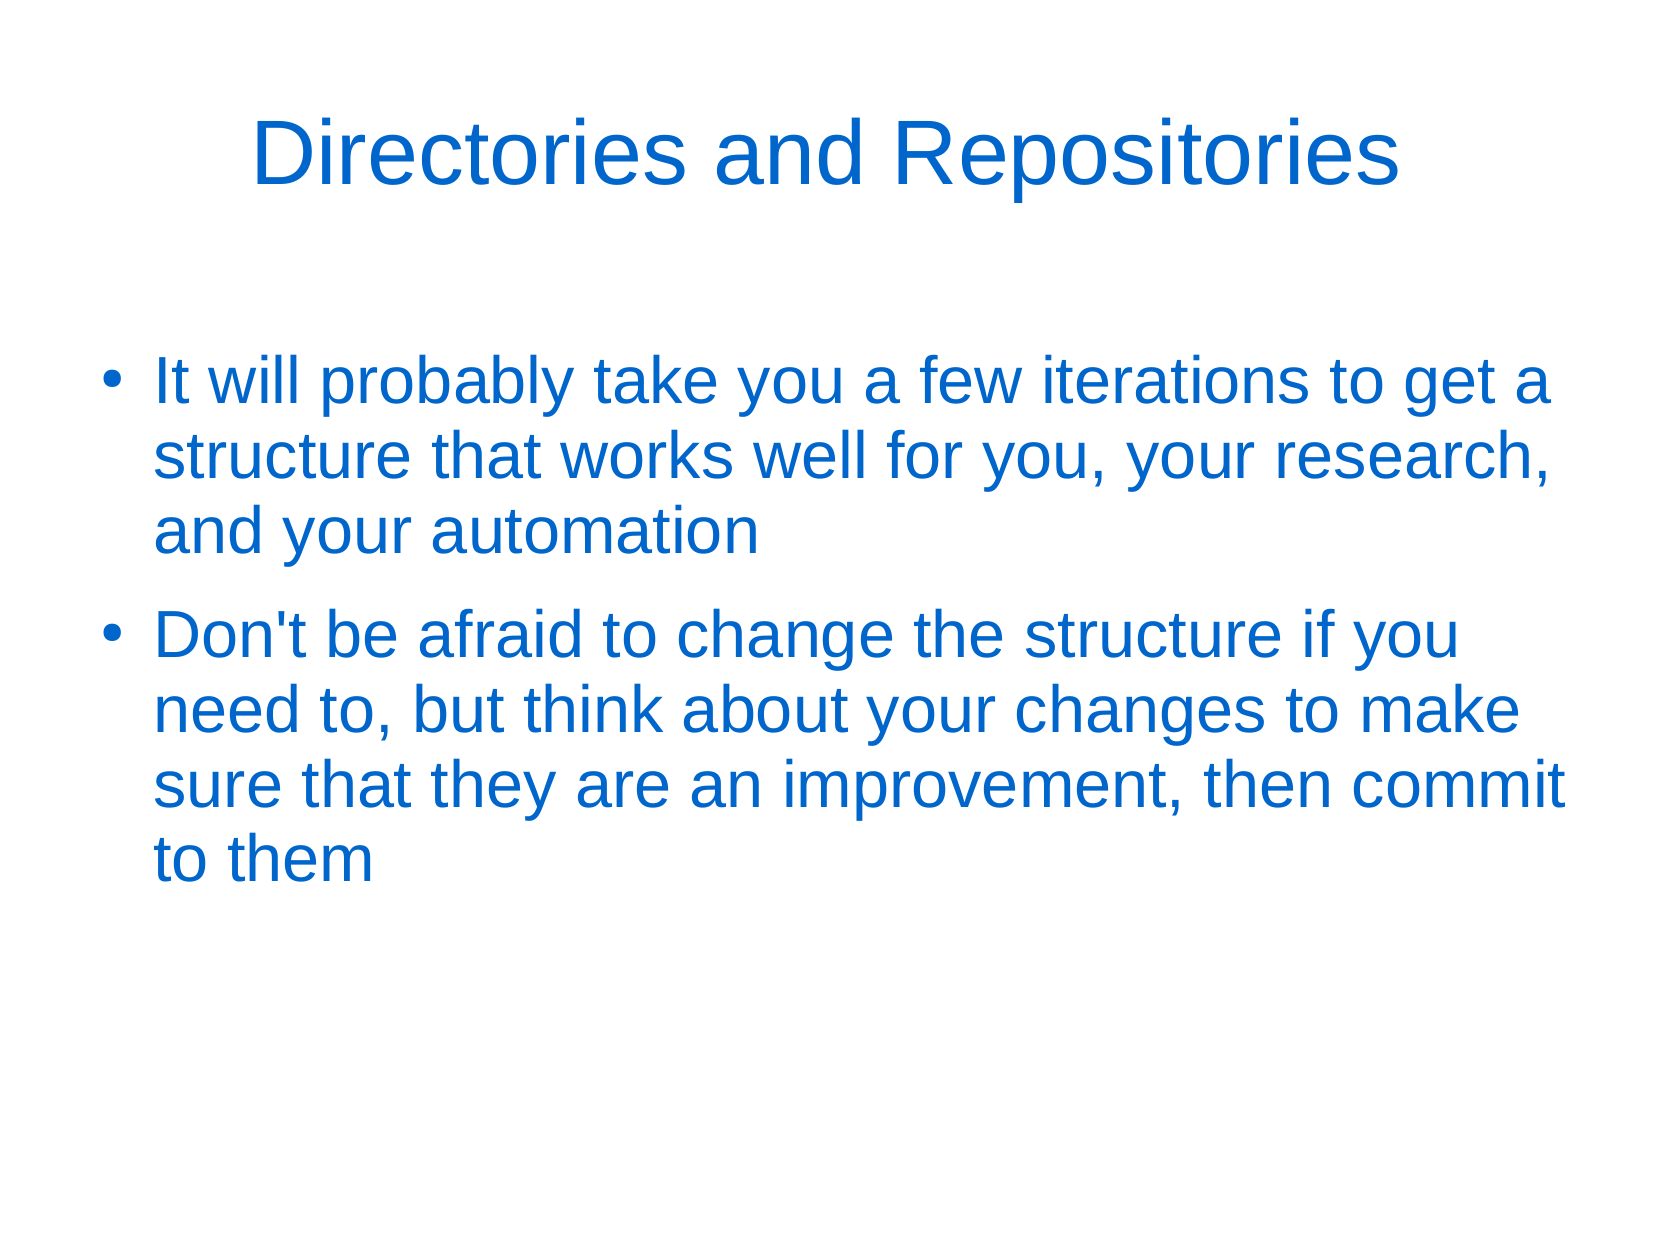

# Directories and Repositories
It will probably take you a few iterations to get a structure that works well for you, your research, and your automation
Don't be afraid to change the structure if you need to, but think about your changes to make sure that they are an improvement, then commit to them